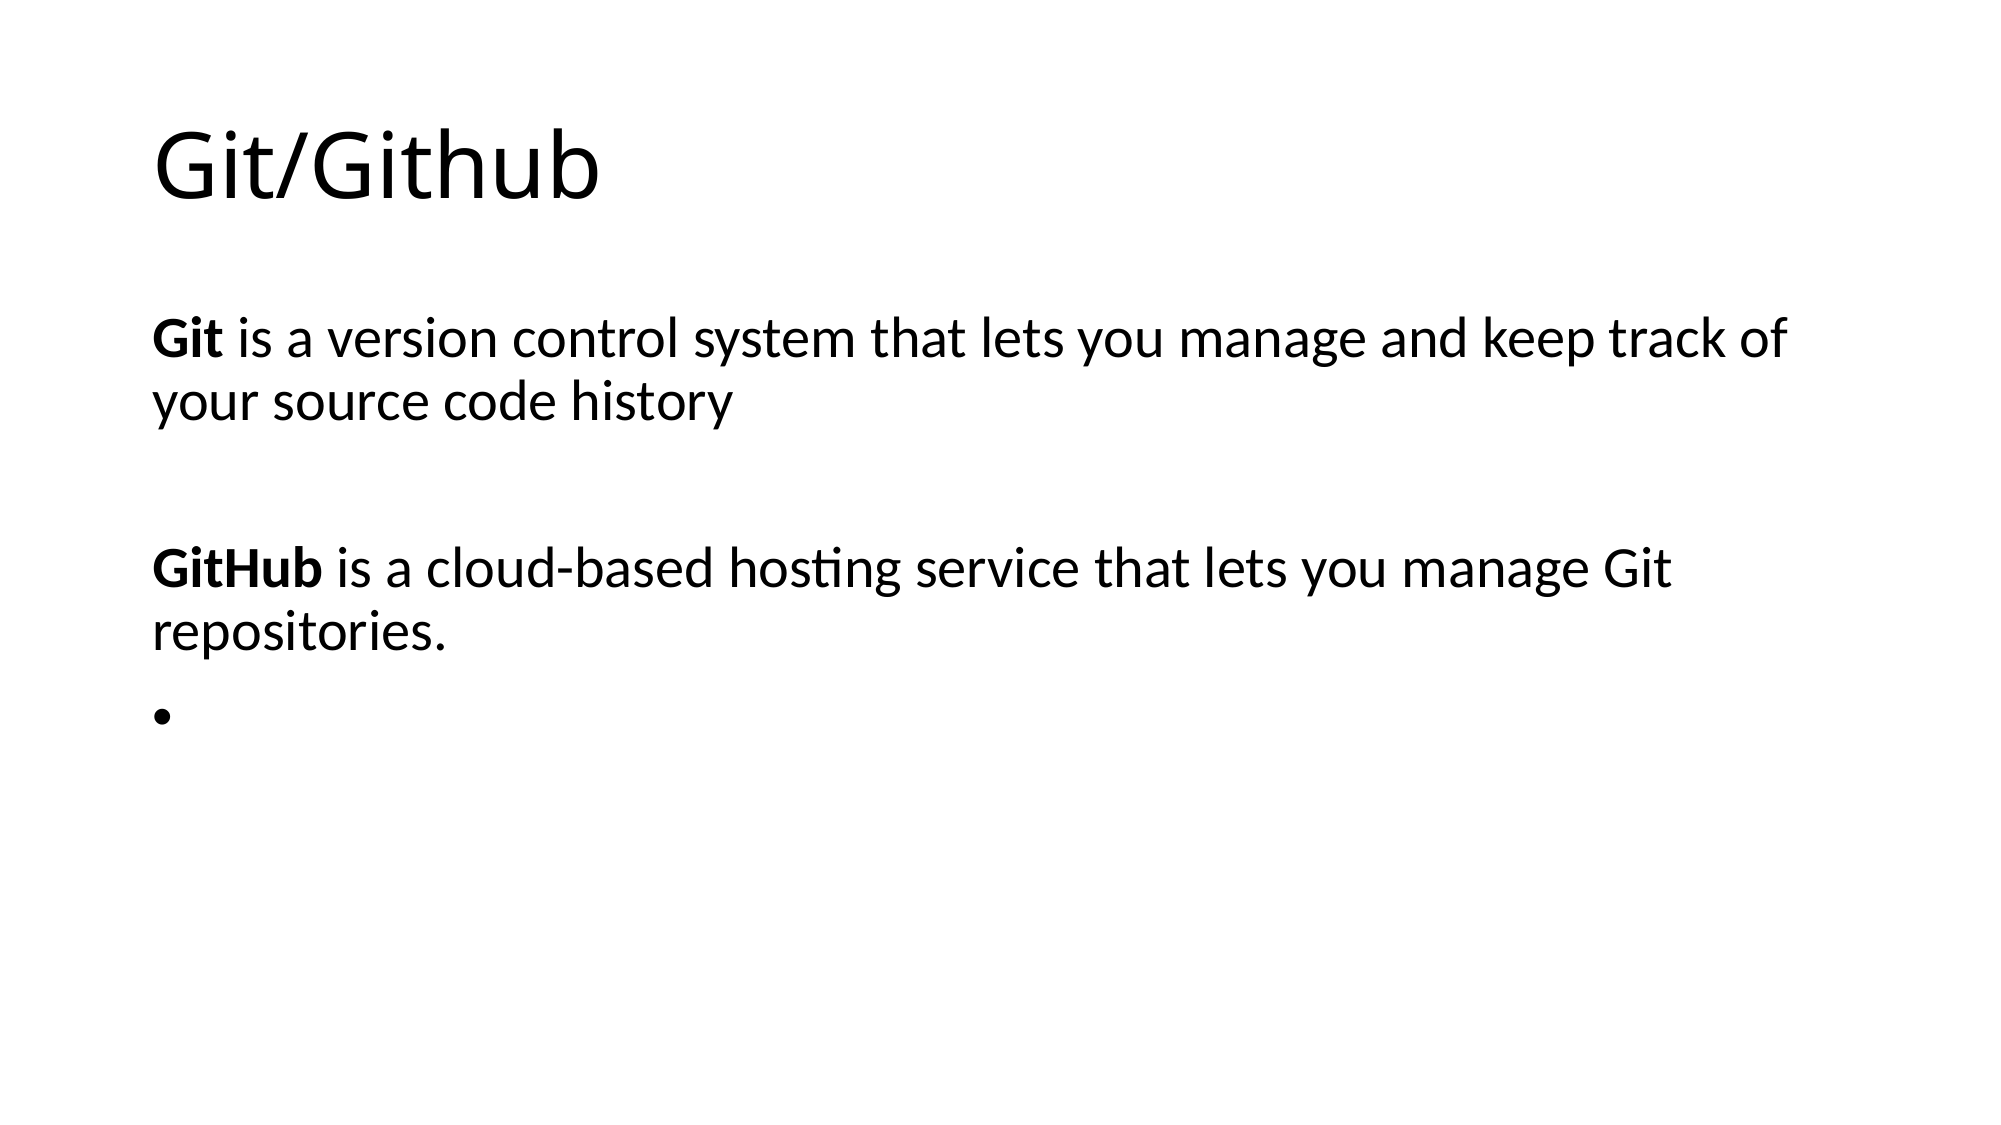

# Git/Github
Git is a version control system that lets you manage and keep track of your source code history
GitHub is a cloud-based hosting service that lets you manage Git repositories.